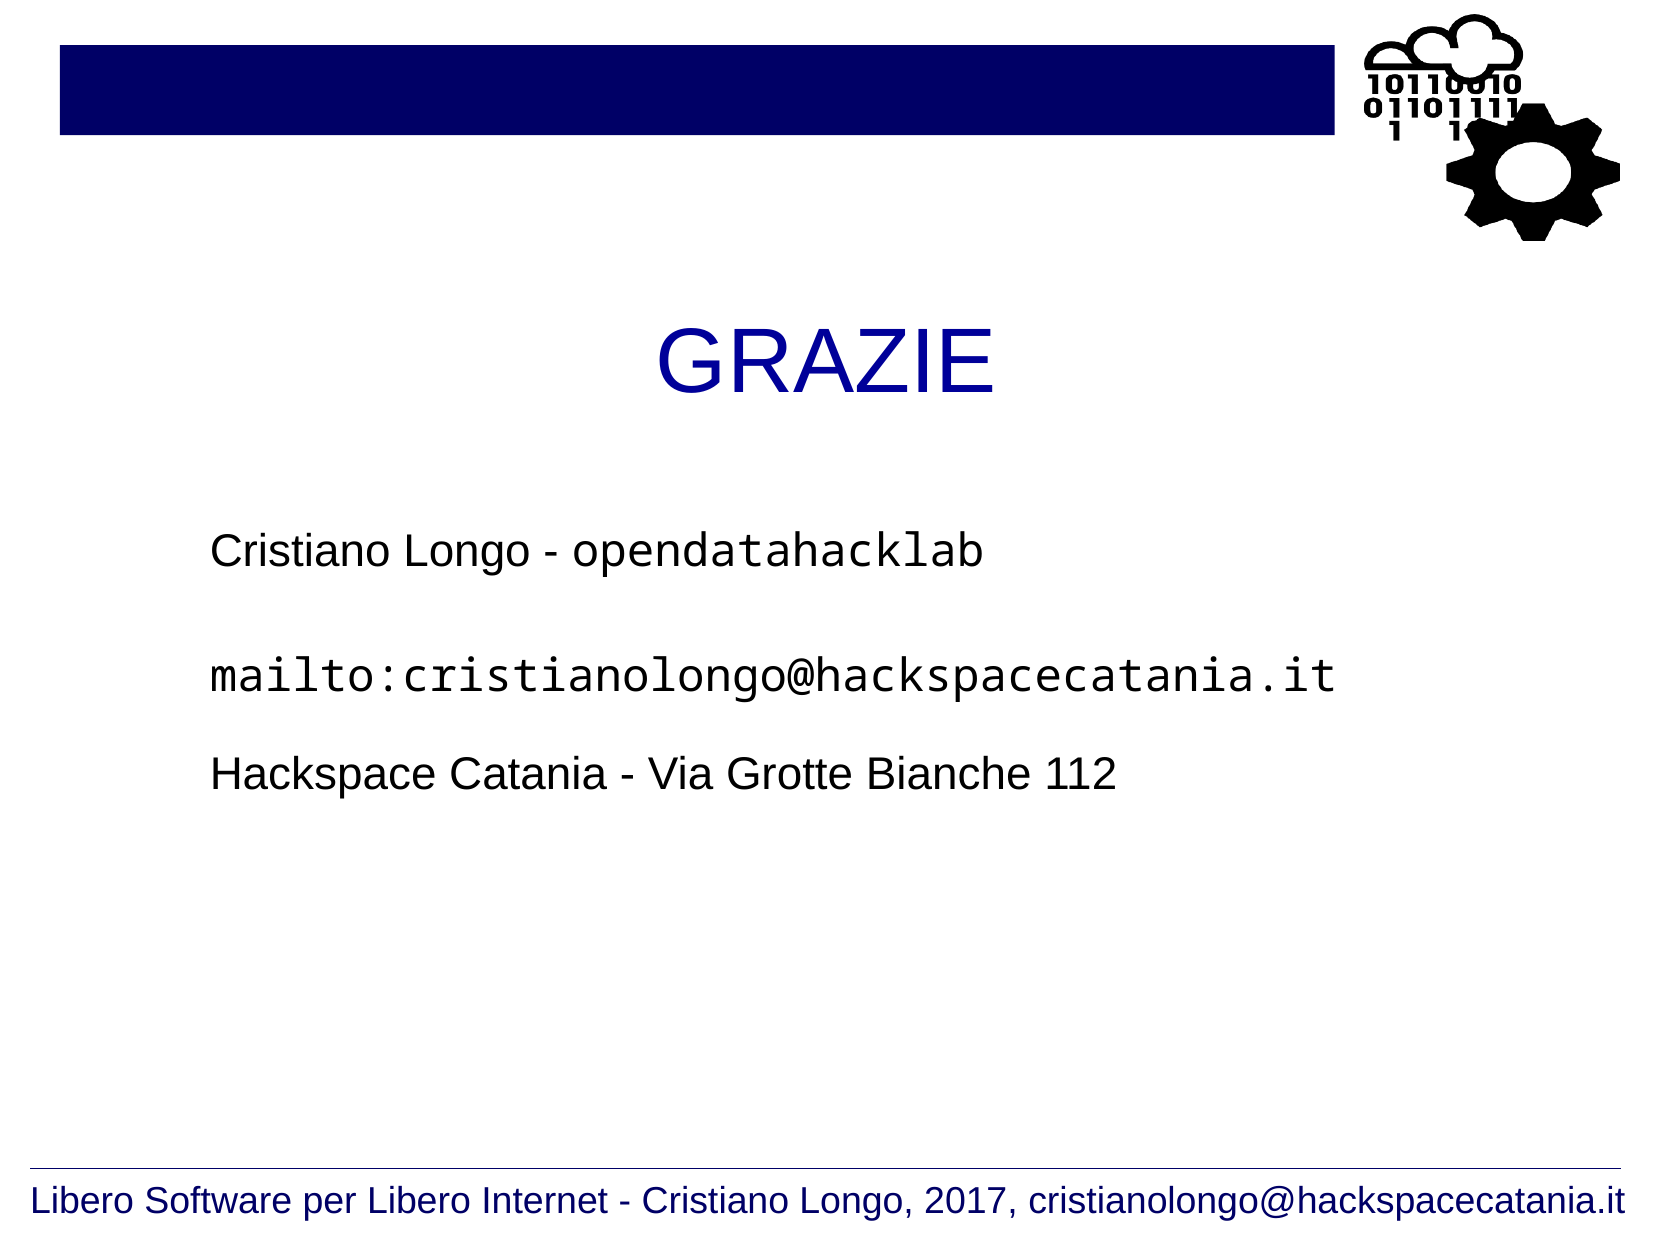

#
GRAZIE
Cristiano Longo - opendatahacklab
mailto:cristianolongo@hackspacecatania.it
Hackspace Catania - Via Grotte Bianche 112
Libero Software per Libero Internet - Cristiano Longo, 2017, cristianolongo@hackspacecatania.it